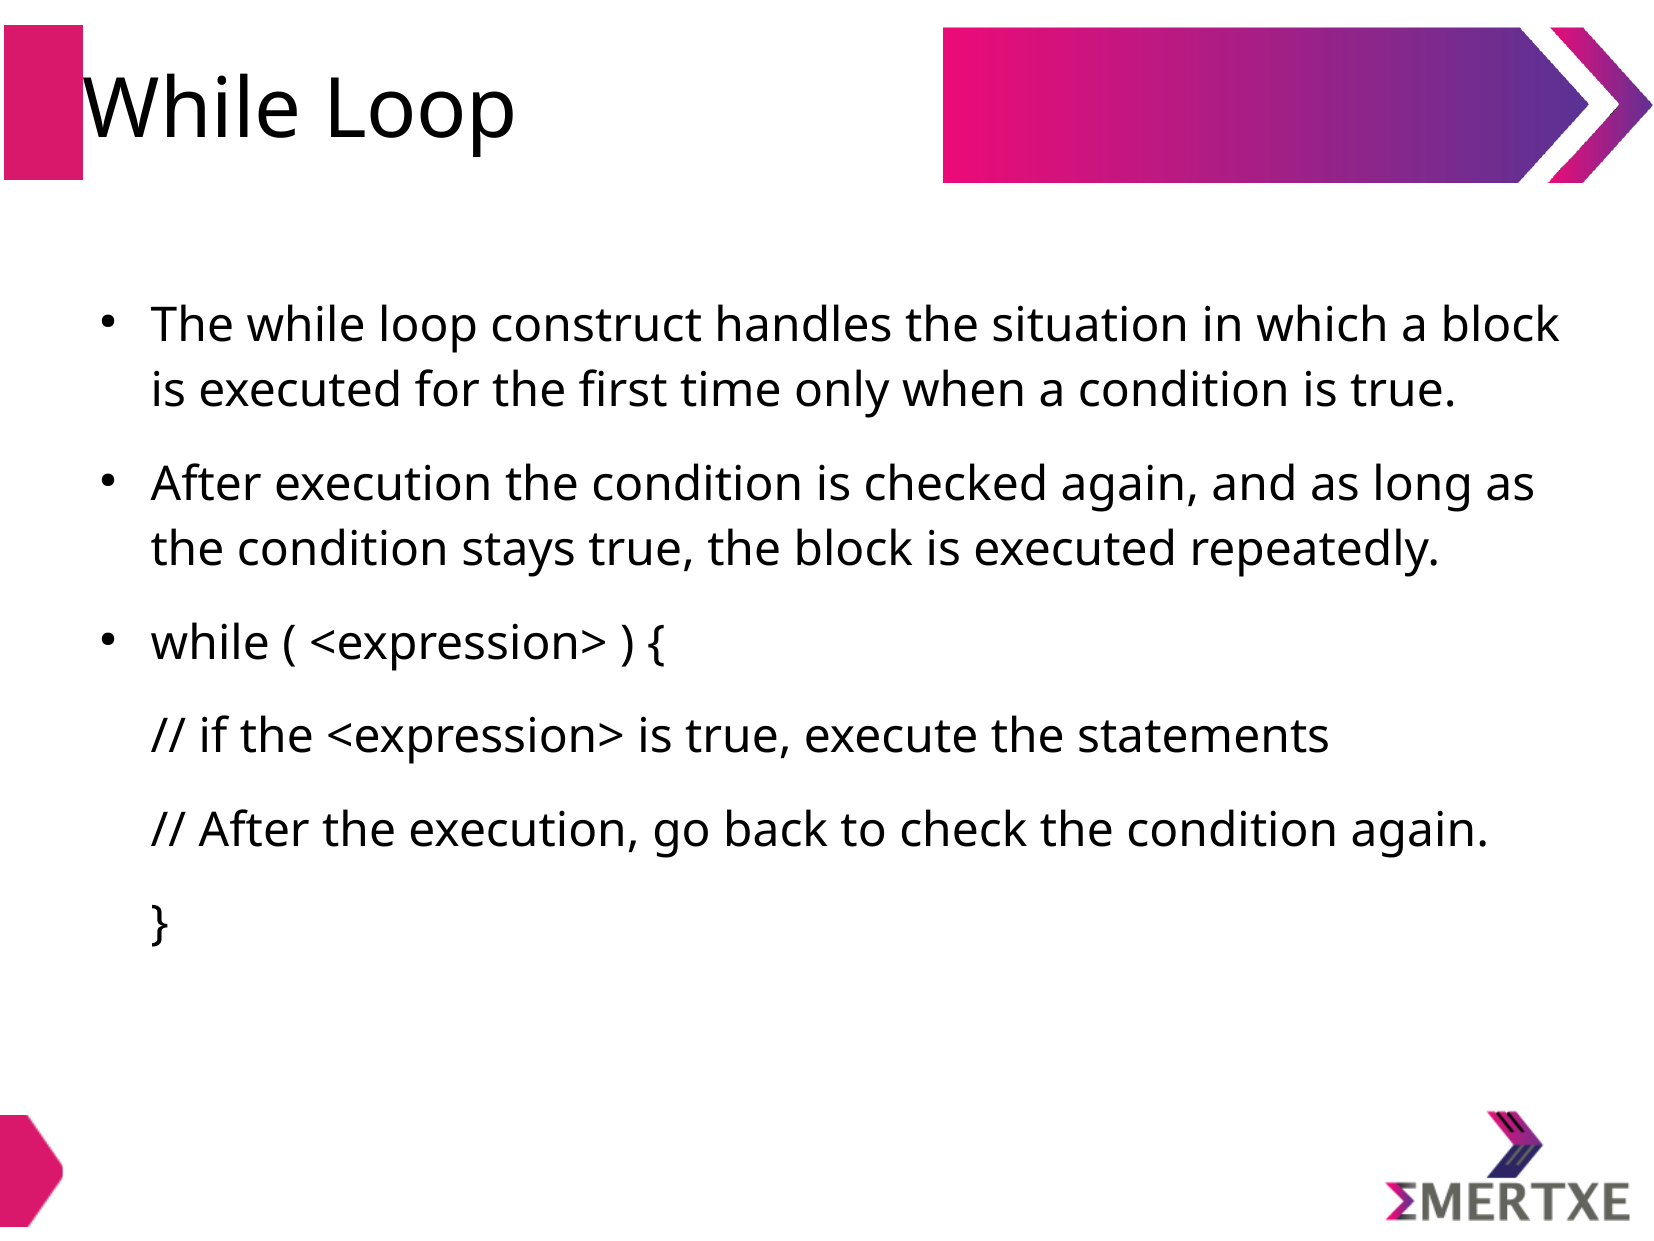

# While Loop
The while loop construct handles the situation in which a block is executed for the first time only when a condition is true.
After execution the condition is checked again, and as long as the condition stays true, the block is executed repeatedly.
while ( <expression> ) {
// if the <expression> is true, execute the statements
// After the execution, go back to check the condition again.
}